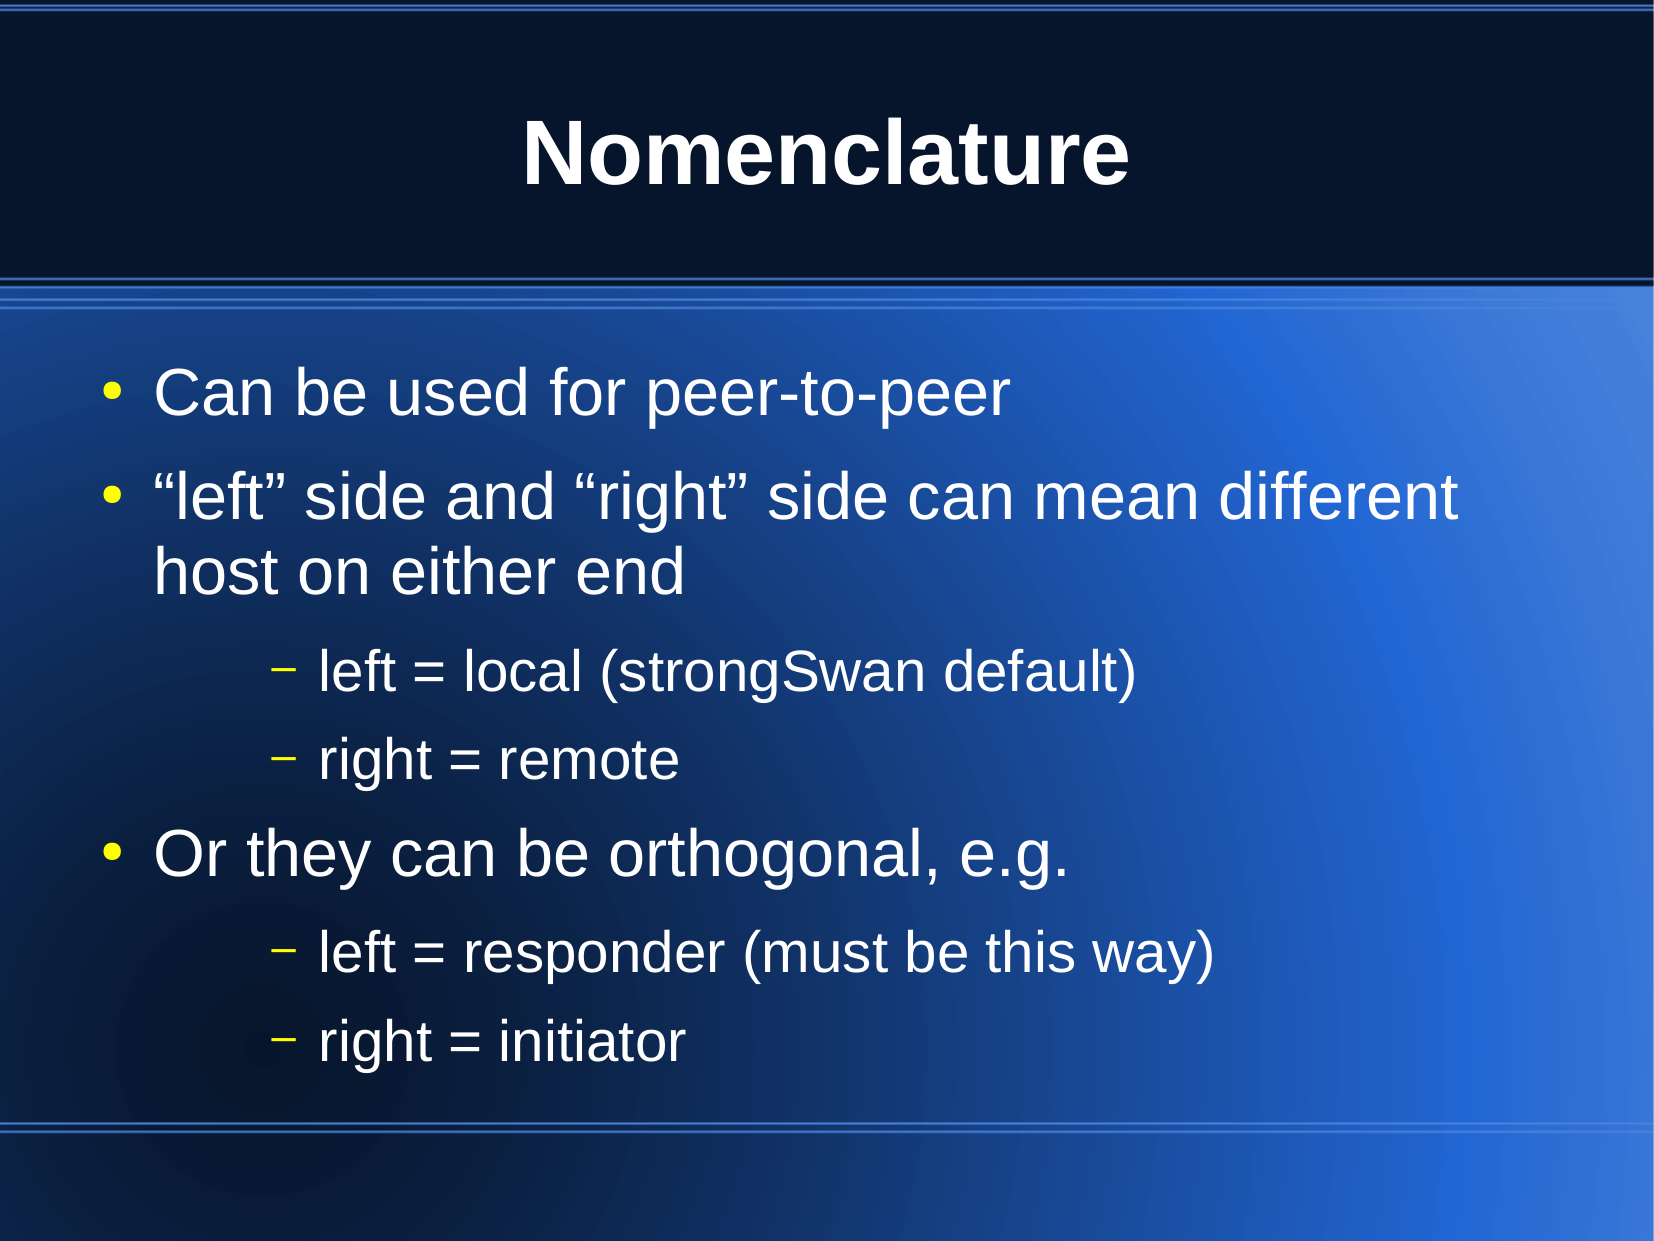

# Nomenclature
Can be used for peer-to-peer
“left” side and “right” side can mean different host on either end
left = local (strongSwan default)
right = remote
Or they can be orthogonal, e.g.
left = responder (must be this way)
right = initiator